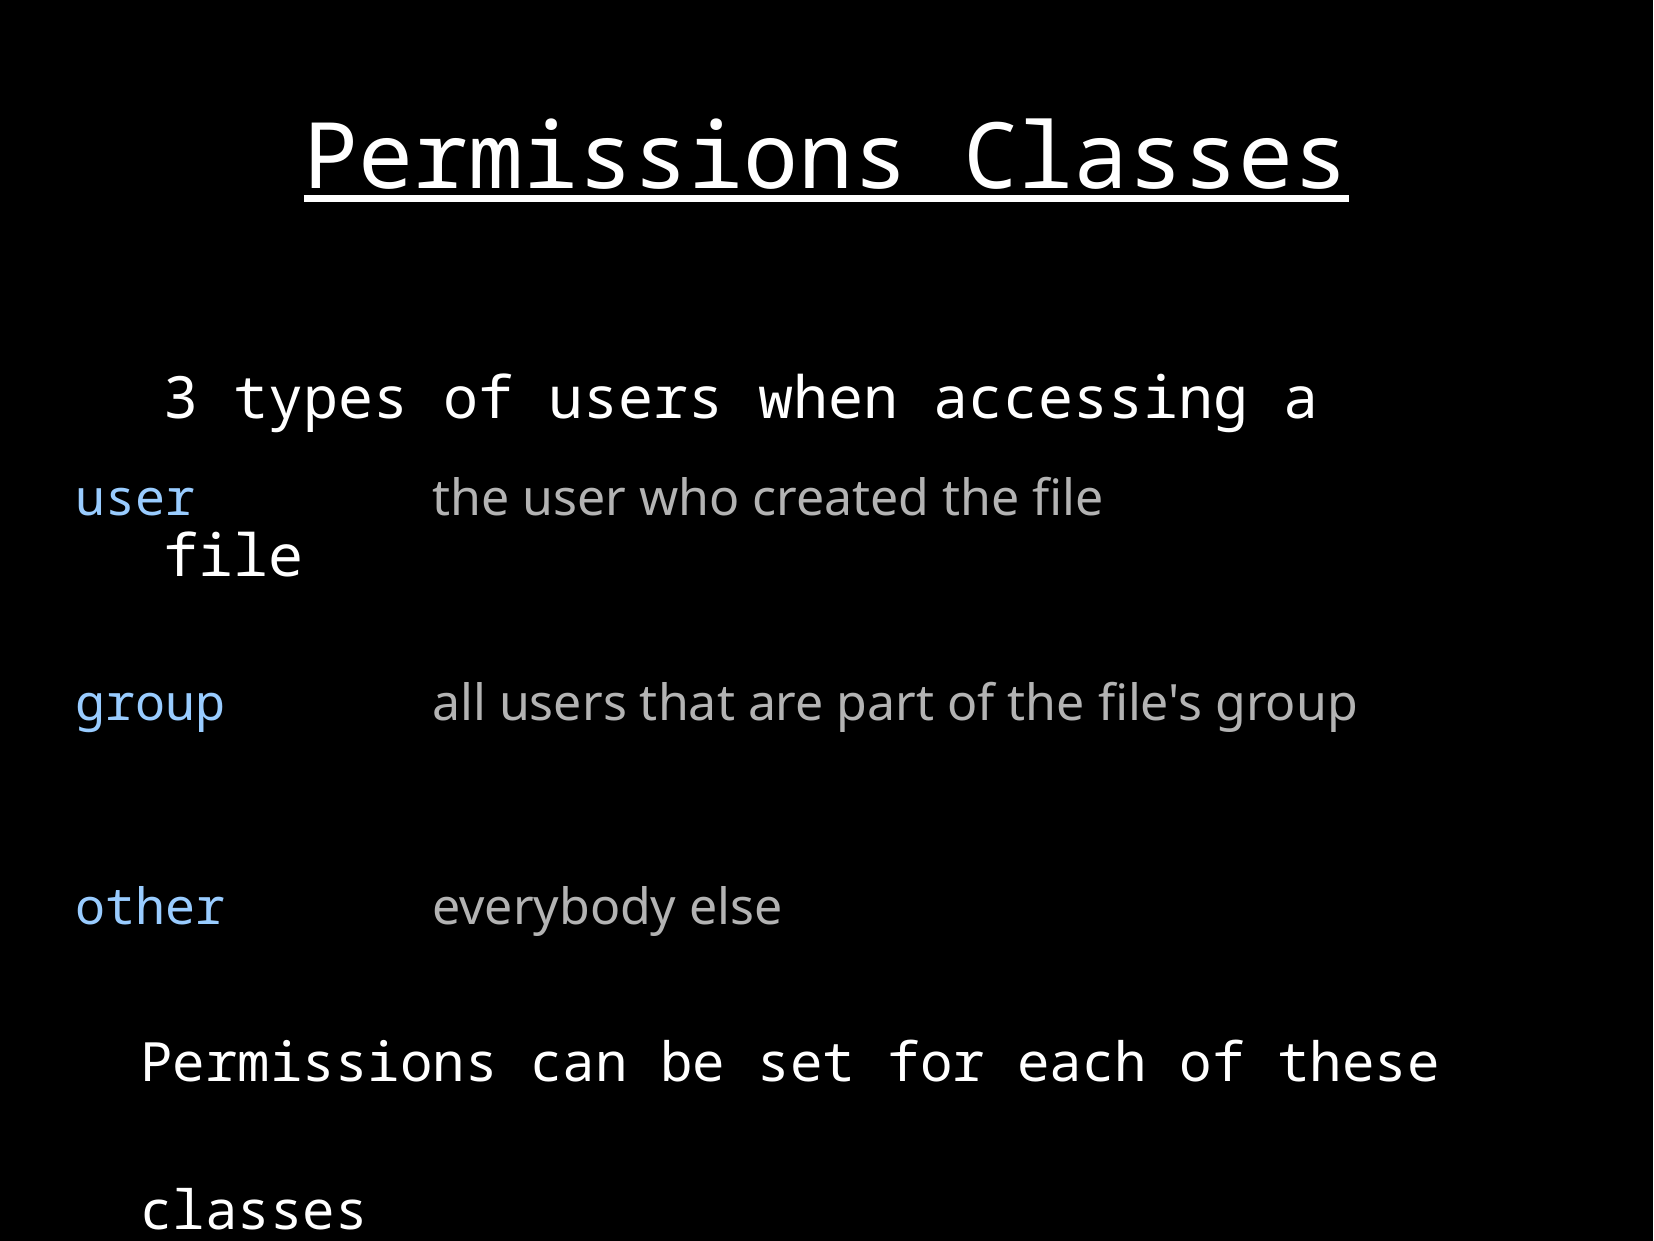

# Permissions Classes
3 types of users when accessing a file
| user group other | the user who created the file all users that are part of the file's group everybody else |
| --- | --- |
Permissions can be set for each of these classes